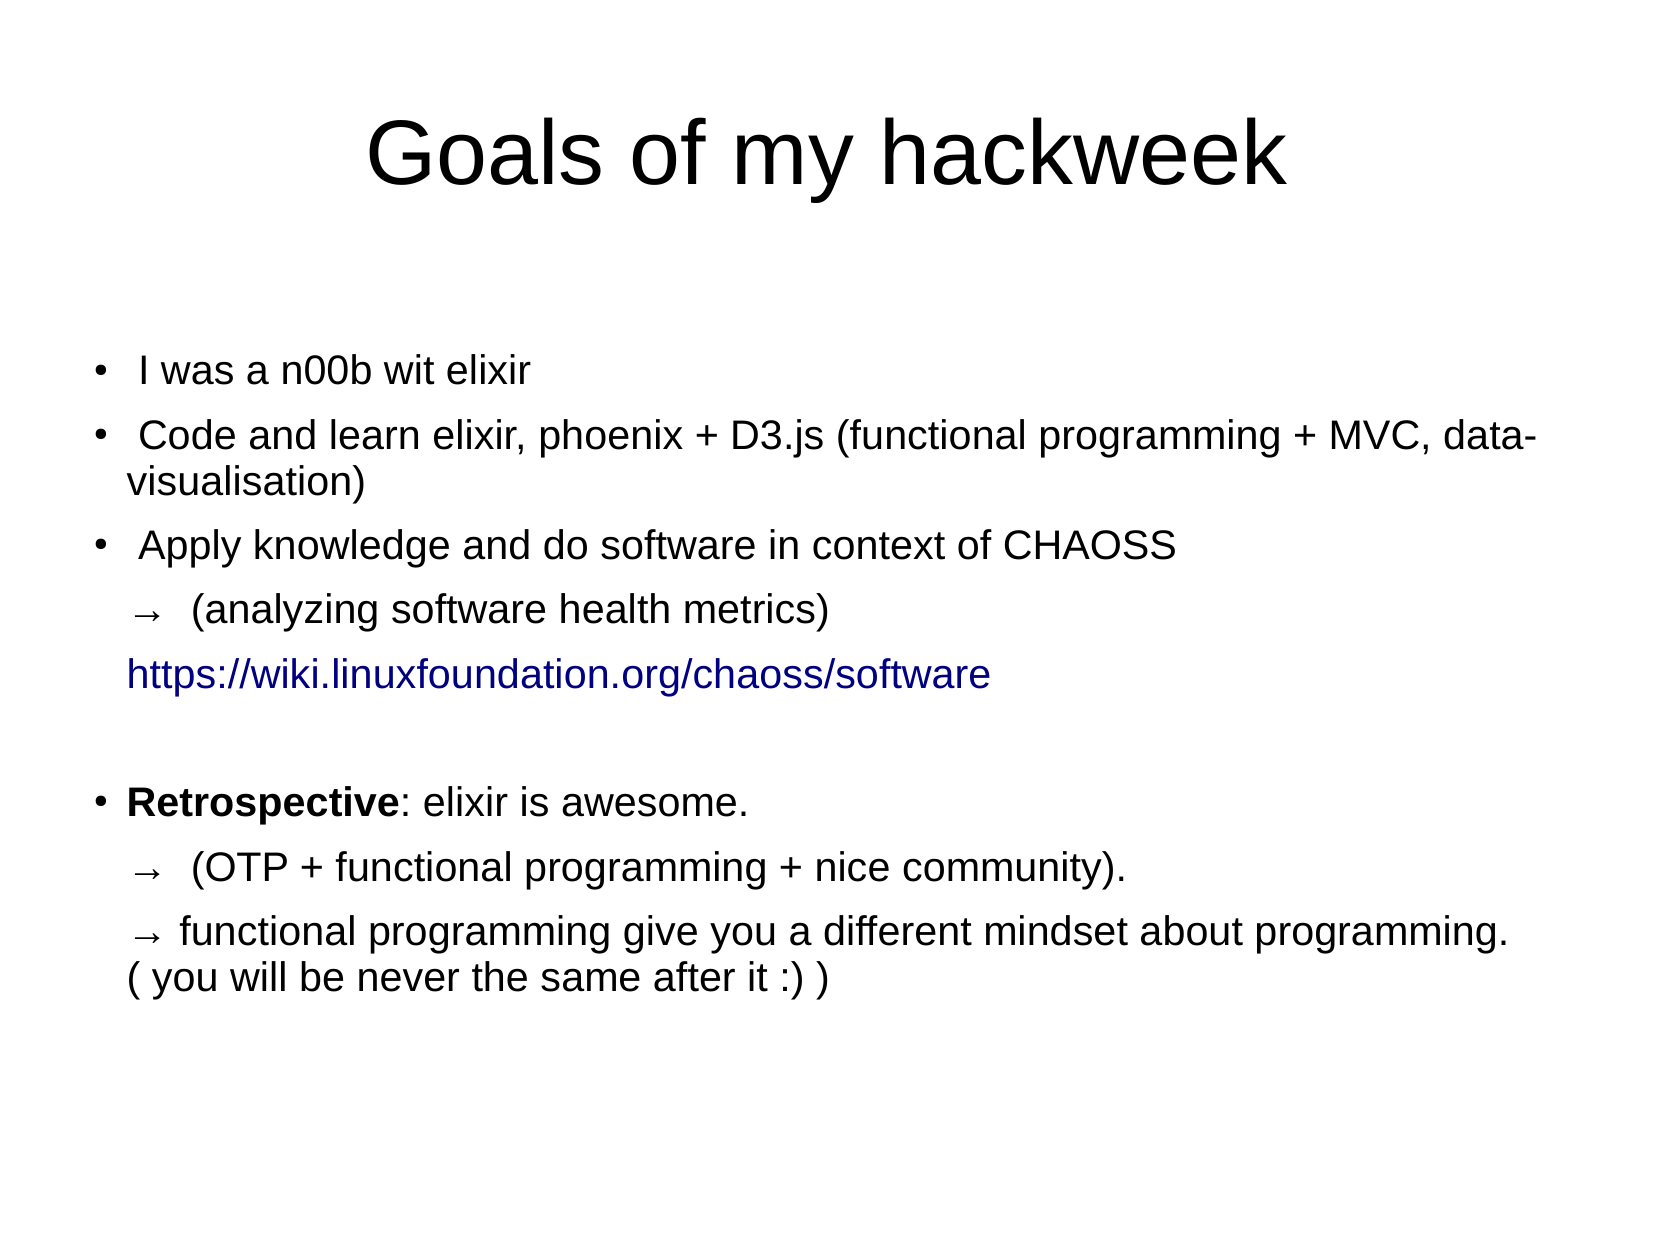

# Goals of my hackweek
 I was a n00b wit elixir
 Code and learn elixir, phoenix + D3.js (functional programming + MVC, data-visualisation)
 Apply knowledge and do software in context of CHAOSS
→ (analyzing software health metrics)
https://wiki.linuxfoundation.org/chaoss/software
Retrospective: elixir is awesome.
→ (OTP + functional programming + nice community).
→ functional programming give you a different mindset about programming. ( you will be never the same after it :) )